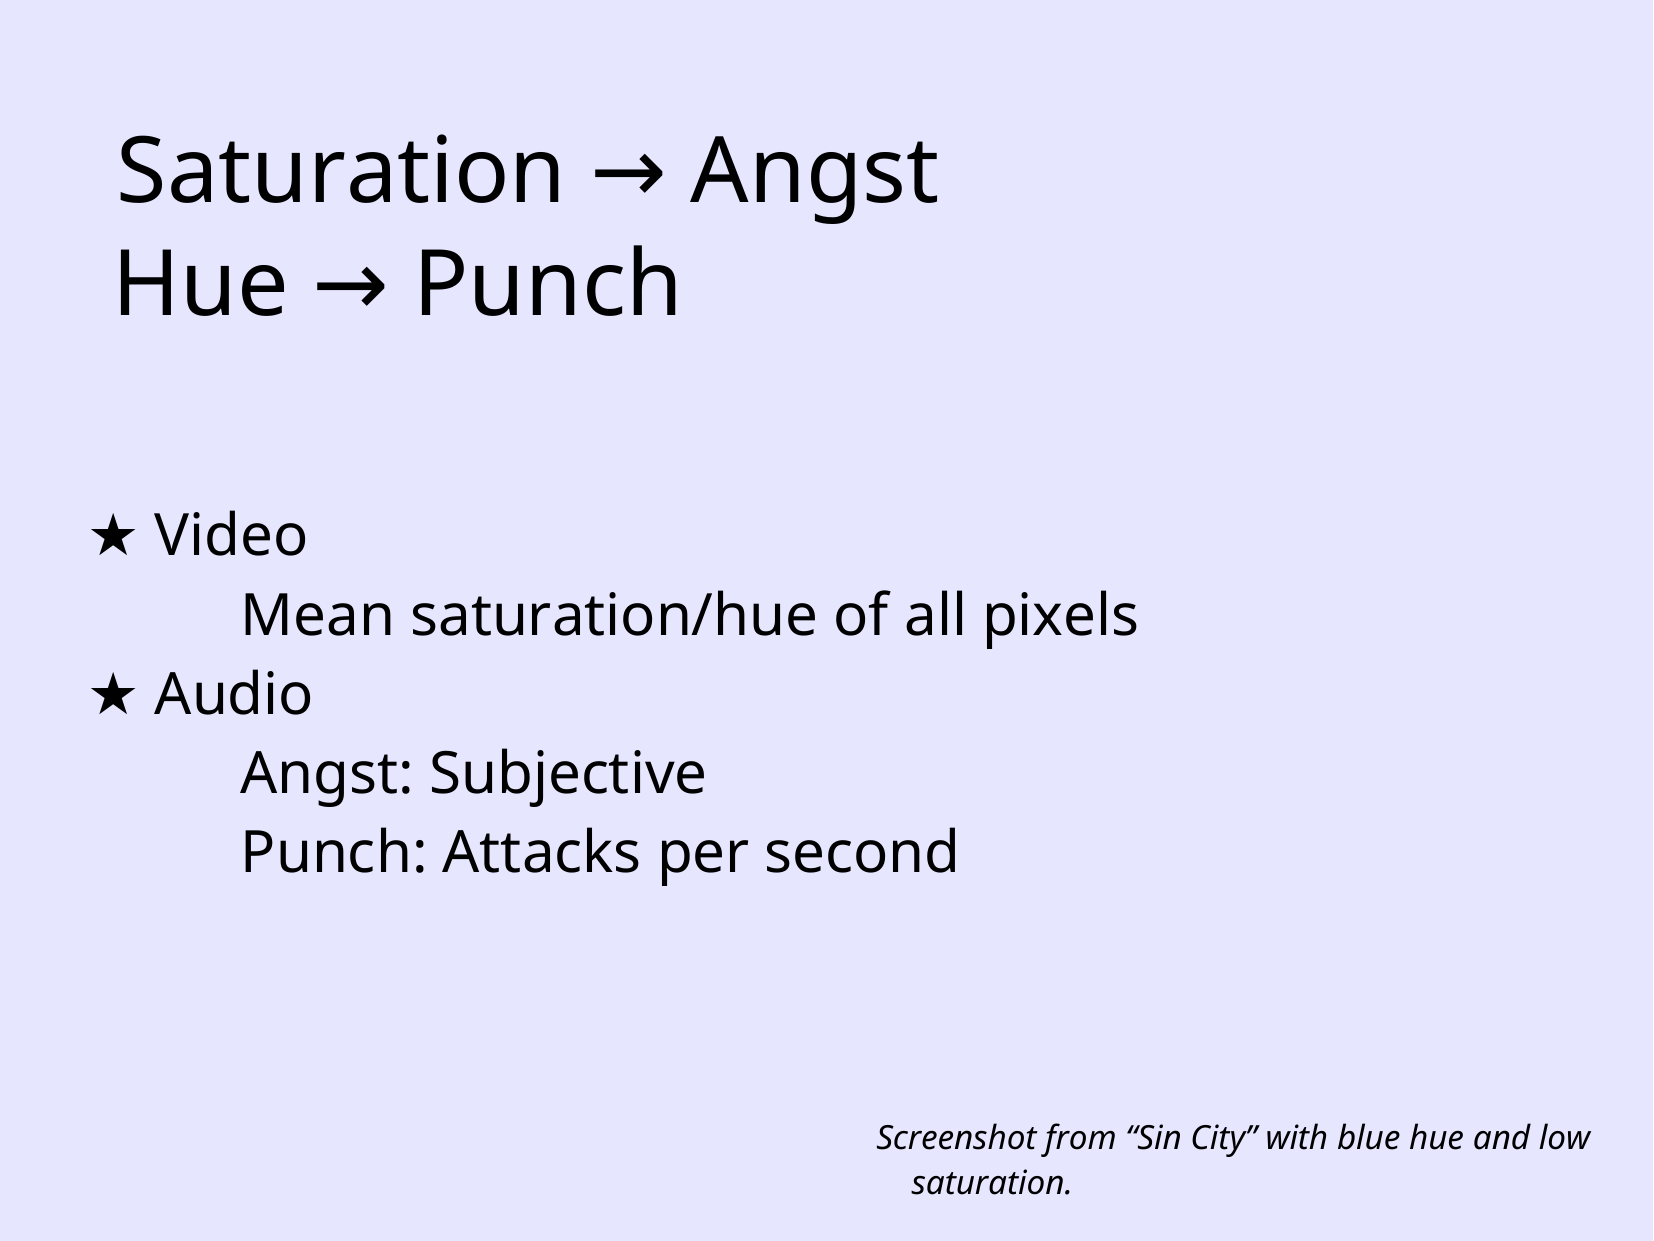

# Saturation → Angst
Hue → Punch
★ Video
	Mean saturation/hue of all pixels
★ Audio
	Angst: Subjective
	Punch: Attacks per second
Screenshot from “Sin City” with blue hue and low saturation.